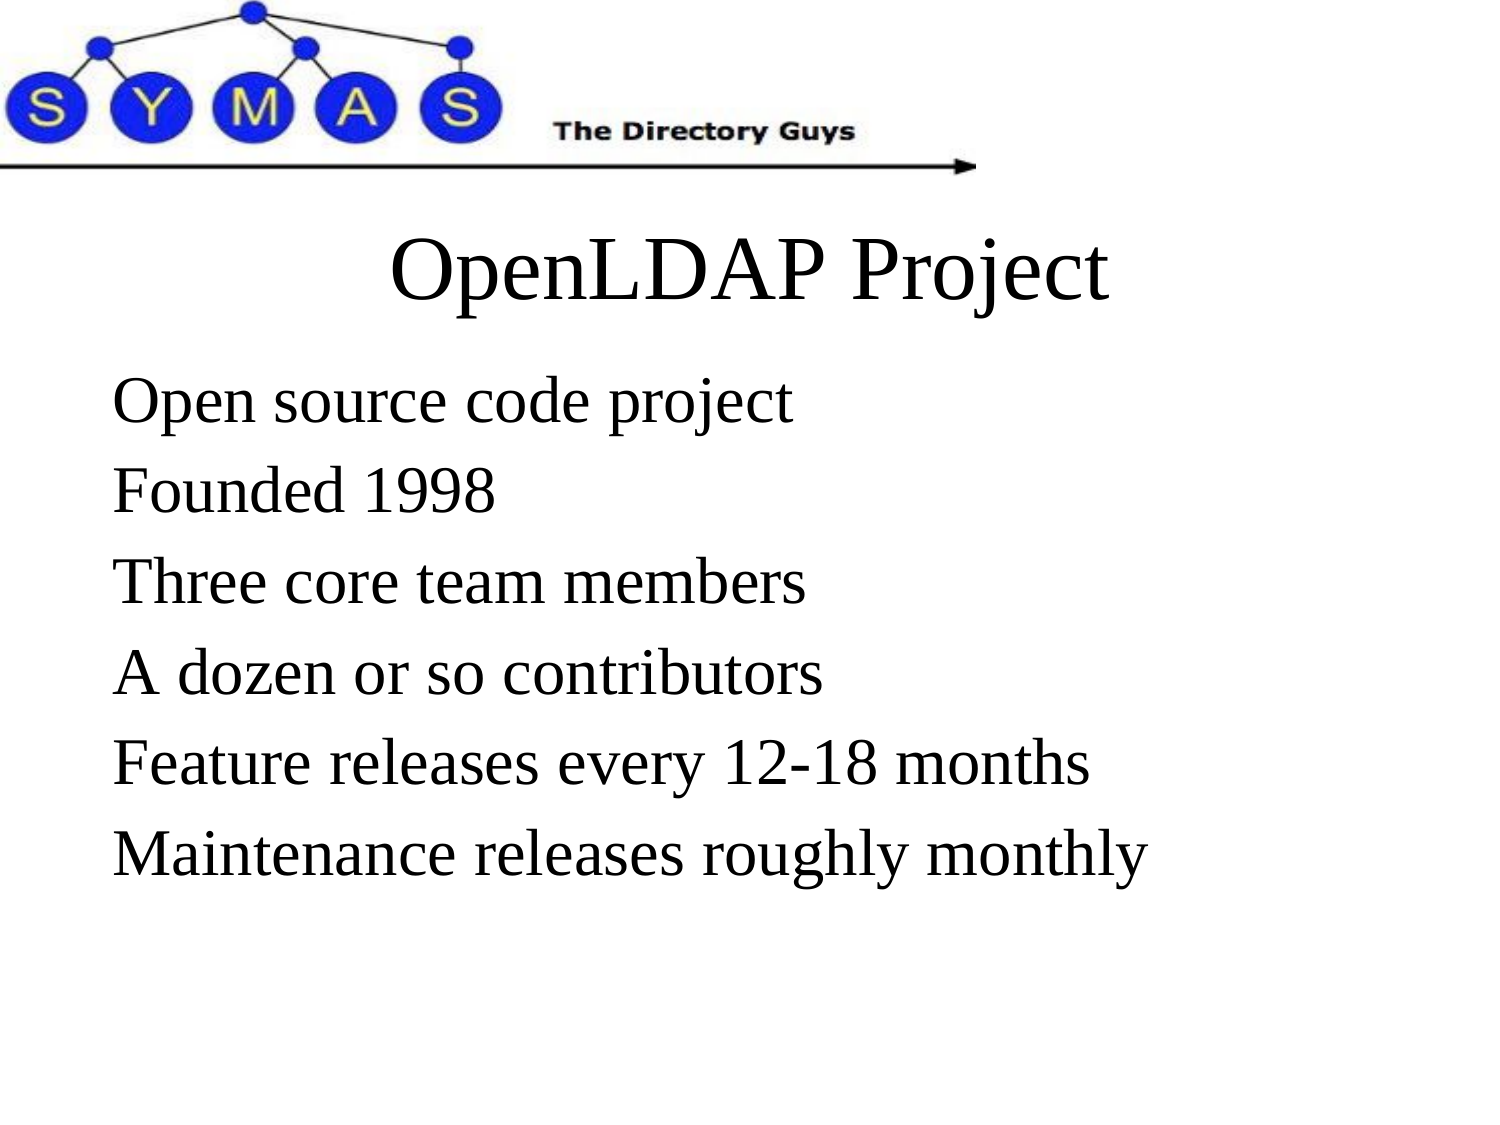

# OpenLDAP Project
Open source code project
Founded 1998
Three core team members
A dozen or so contributors
Feature releases every 12-18 months
Maintenance releases roughly monthly